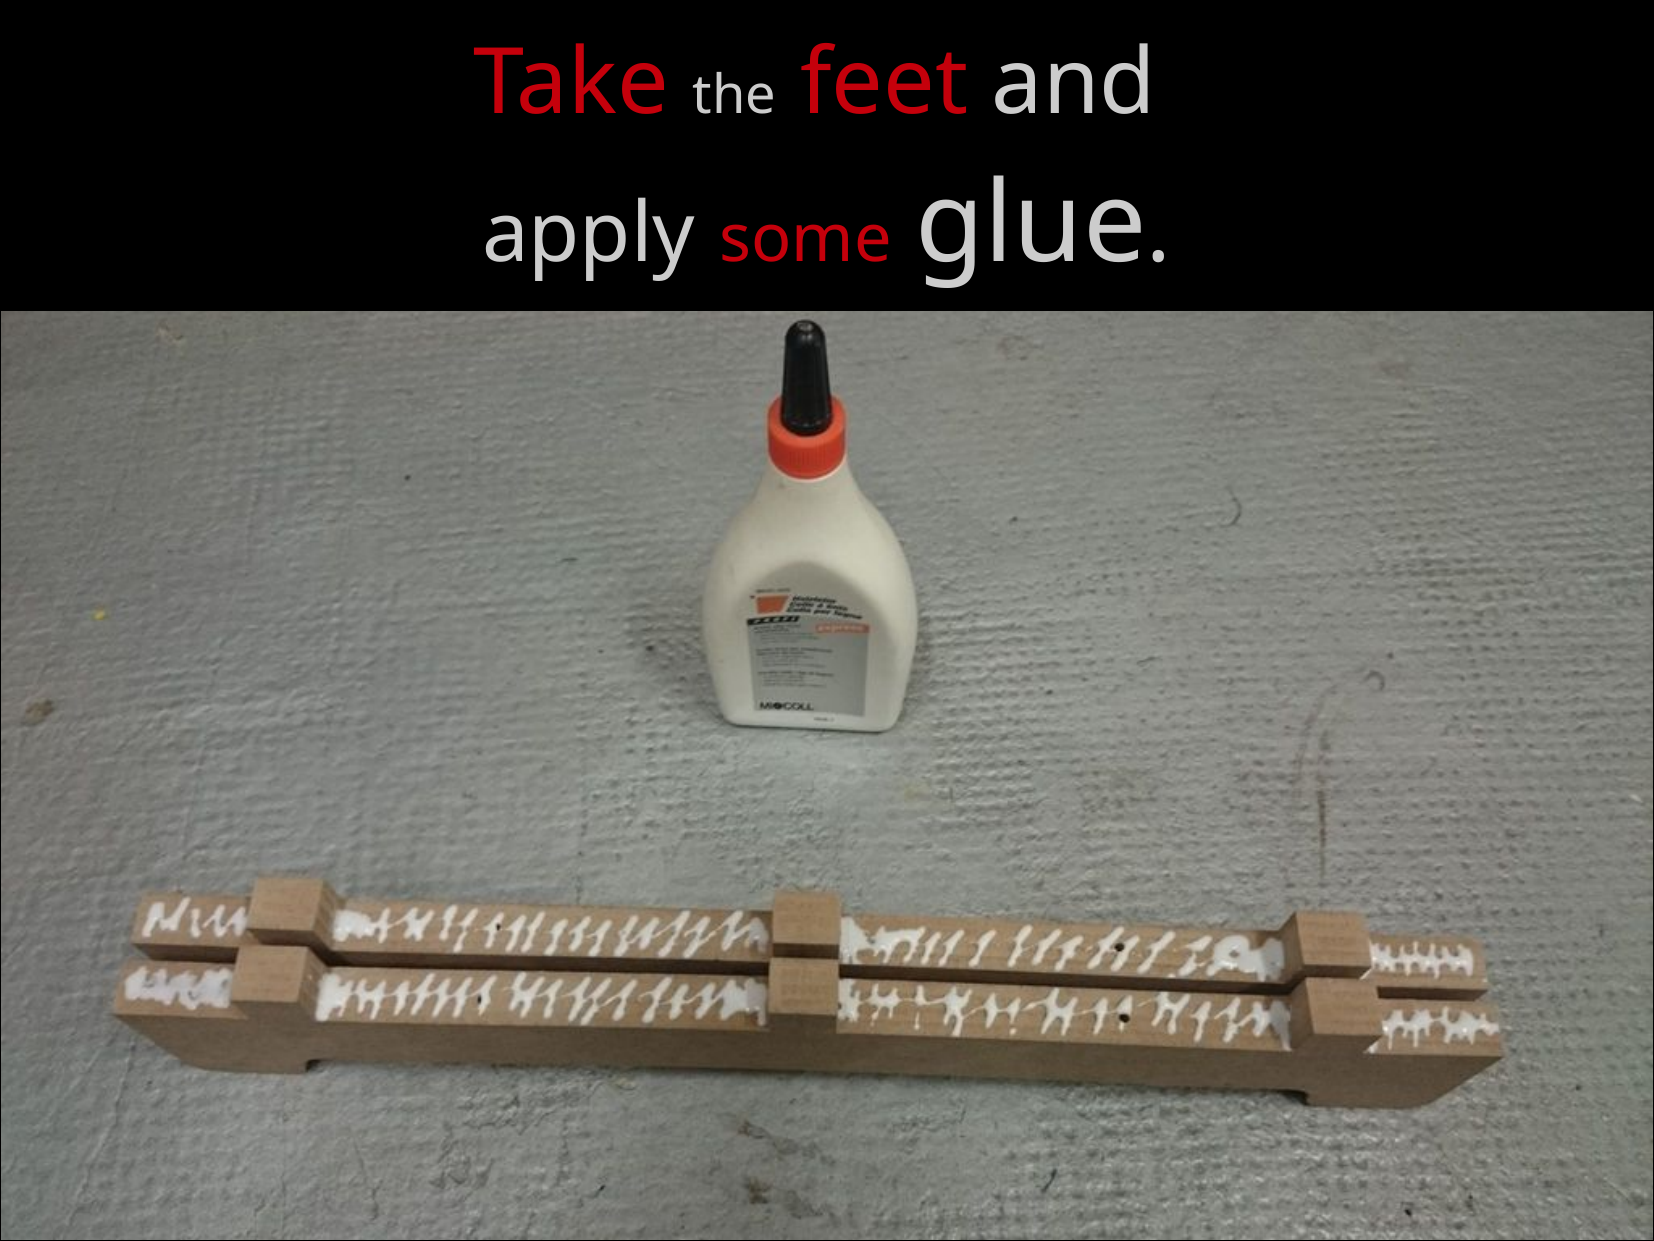

# Take the feet and apply some glue.